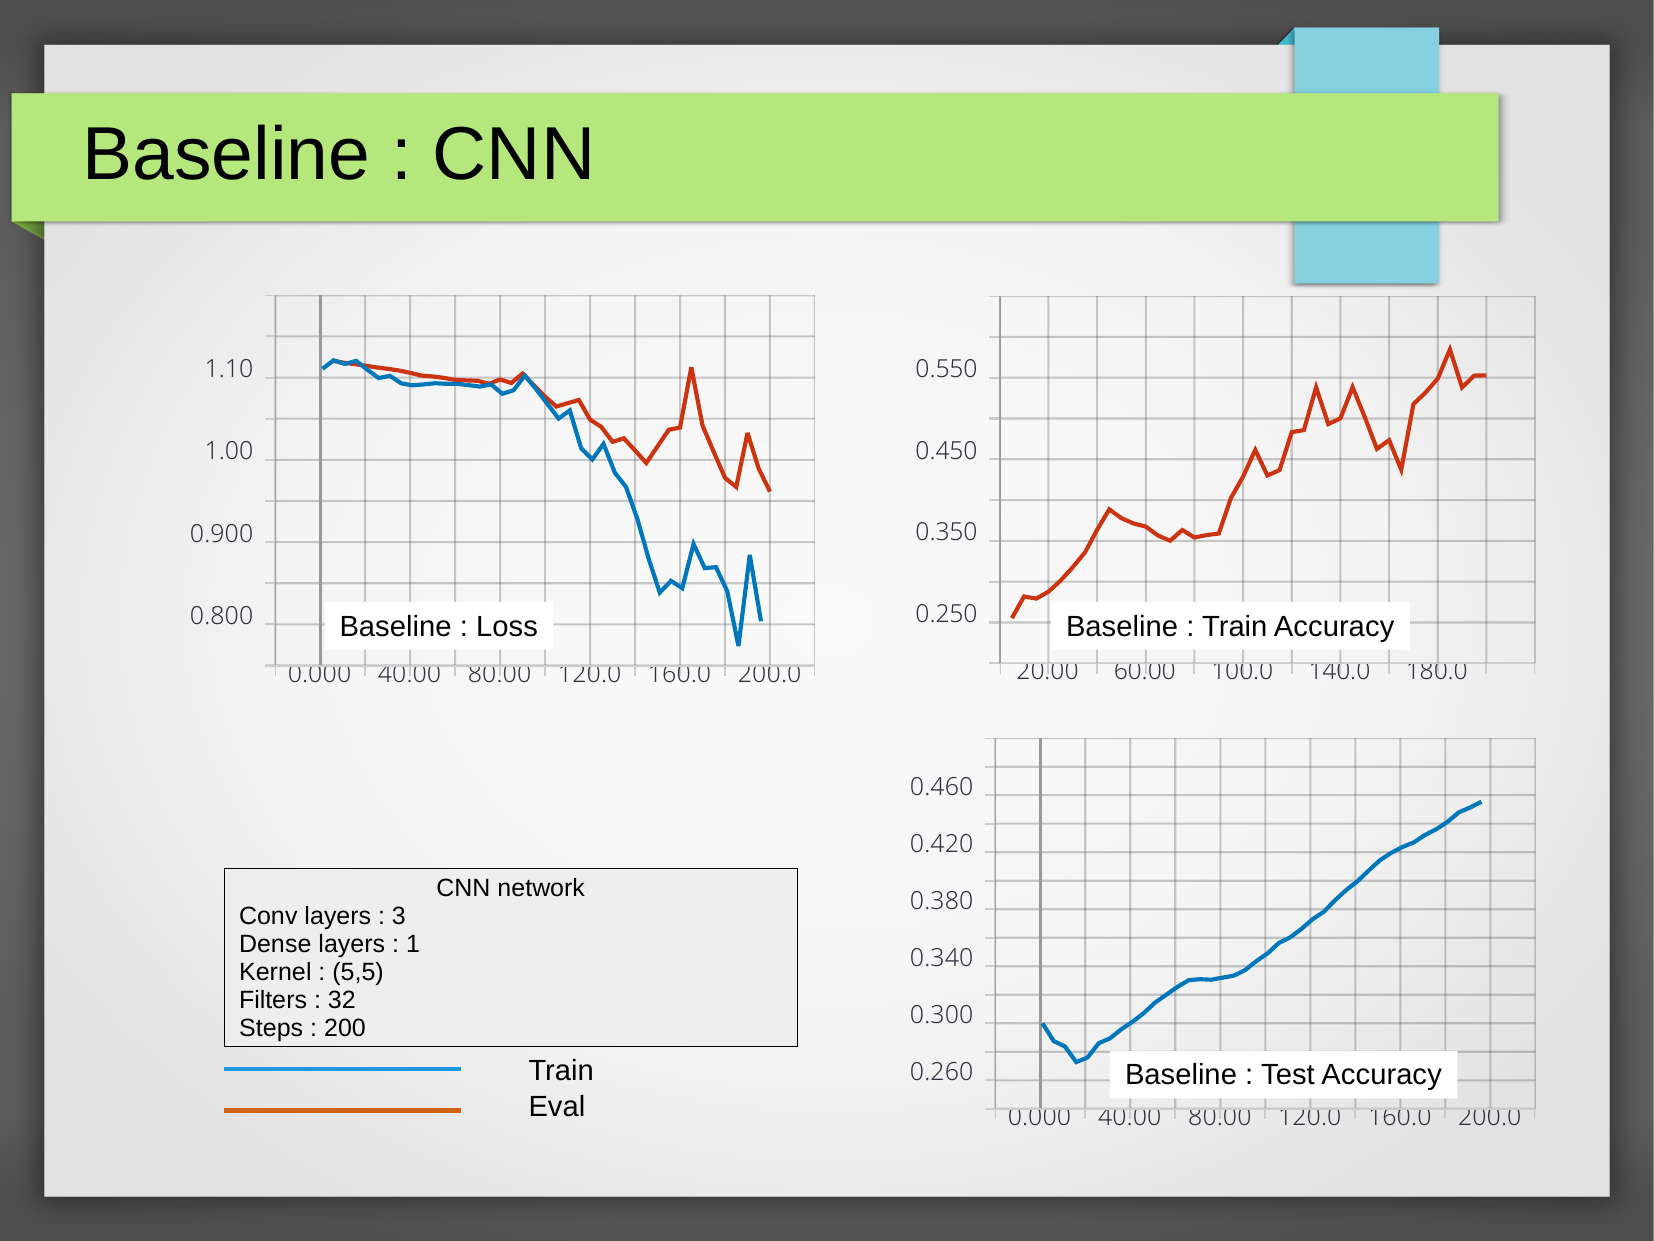

# Baseline : CNN
Baseline : Loss
Baseline : Train Accuracy
CNN network
Conv layers : 3
Dense layers : 1
Kernel : (5,5)
Filters : 32
Steps : 200
Train
Eval
Baseline : Test Accuracy